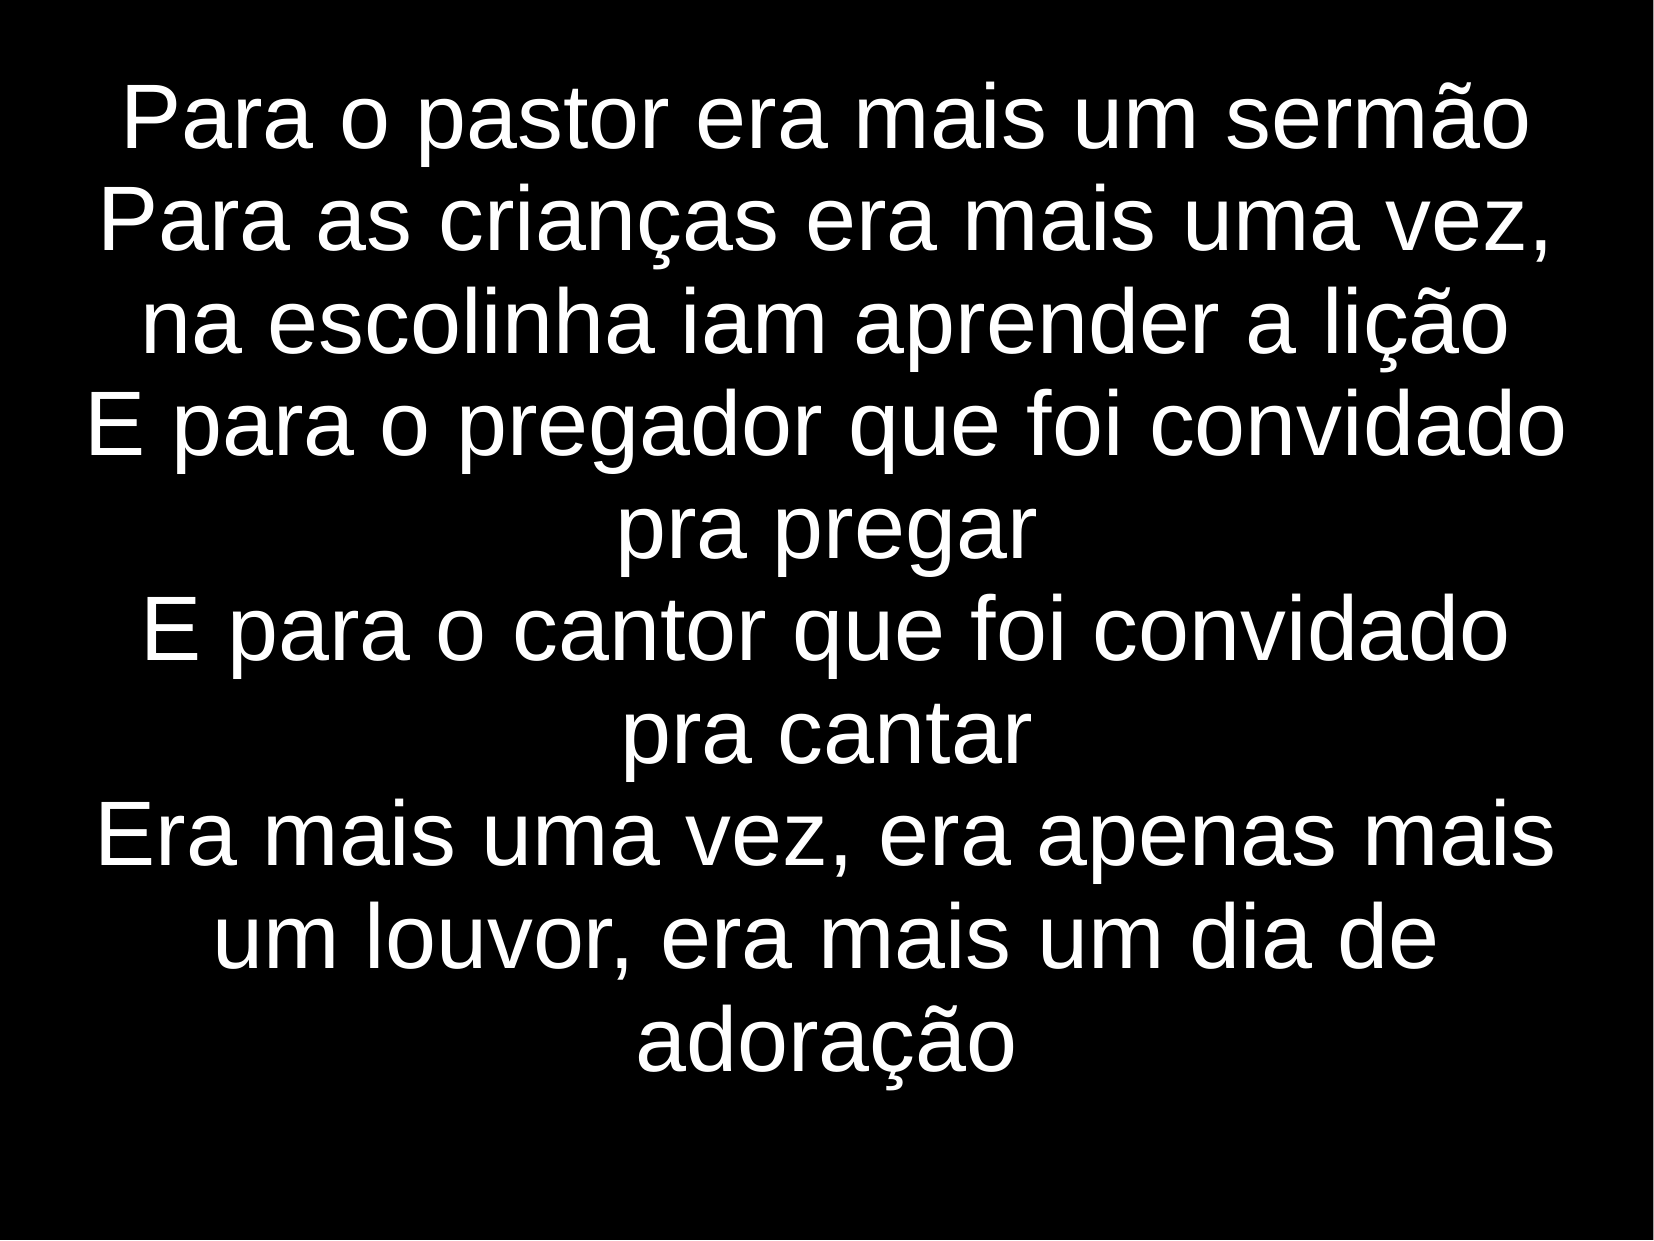

# Para o pastor era mais um sermão
Para as crianças era mais uma vez, na escolinha iam aprender a lição
E para o pregador que foi convidado pra pregar
E para o cantor que foi convidado pra cantar
Era mais uma vez, era apenas mais um louvor, era mais um dia de adoração